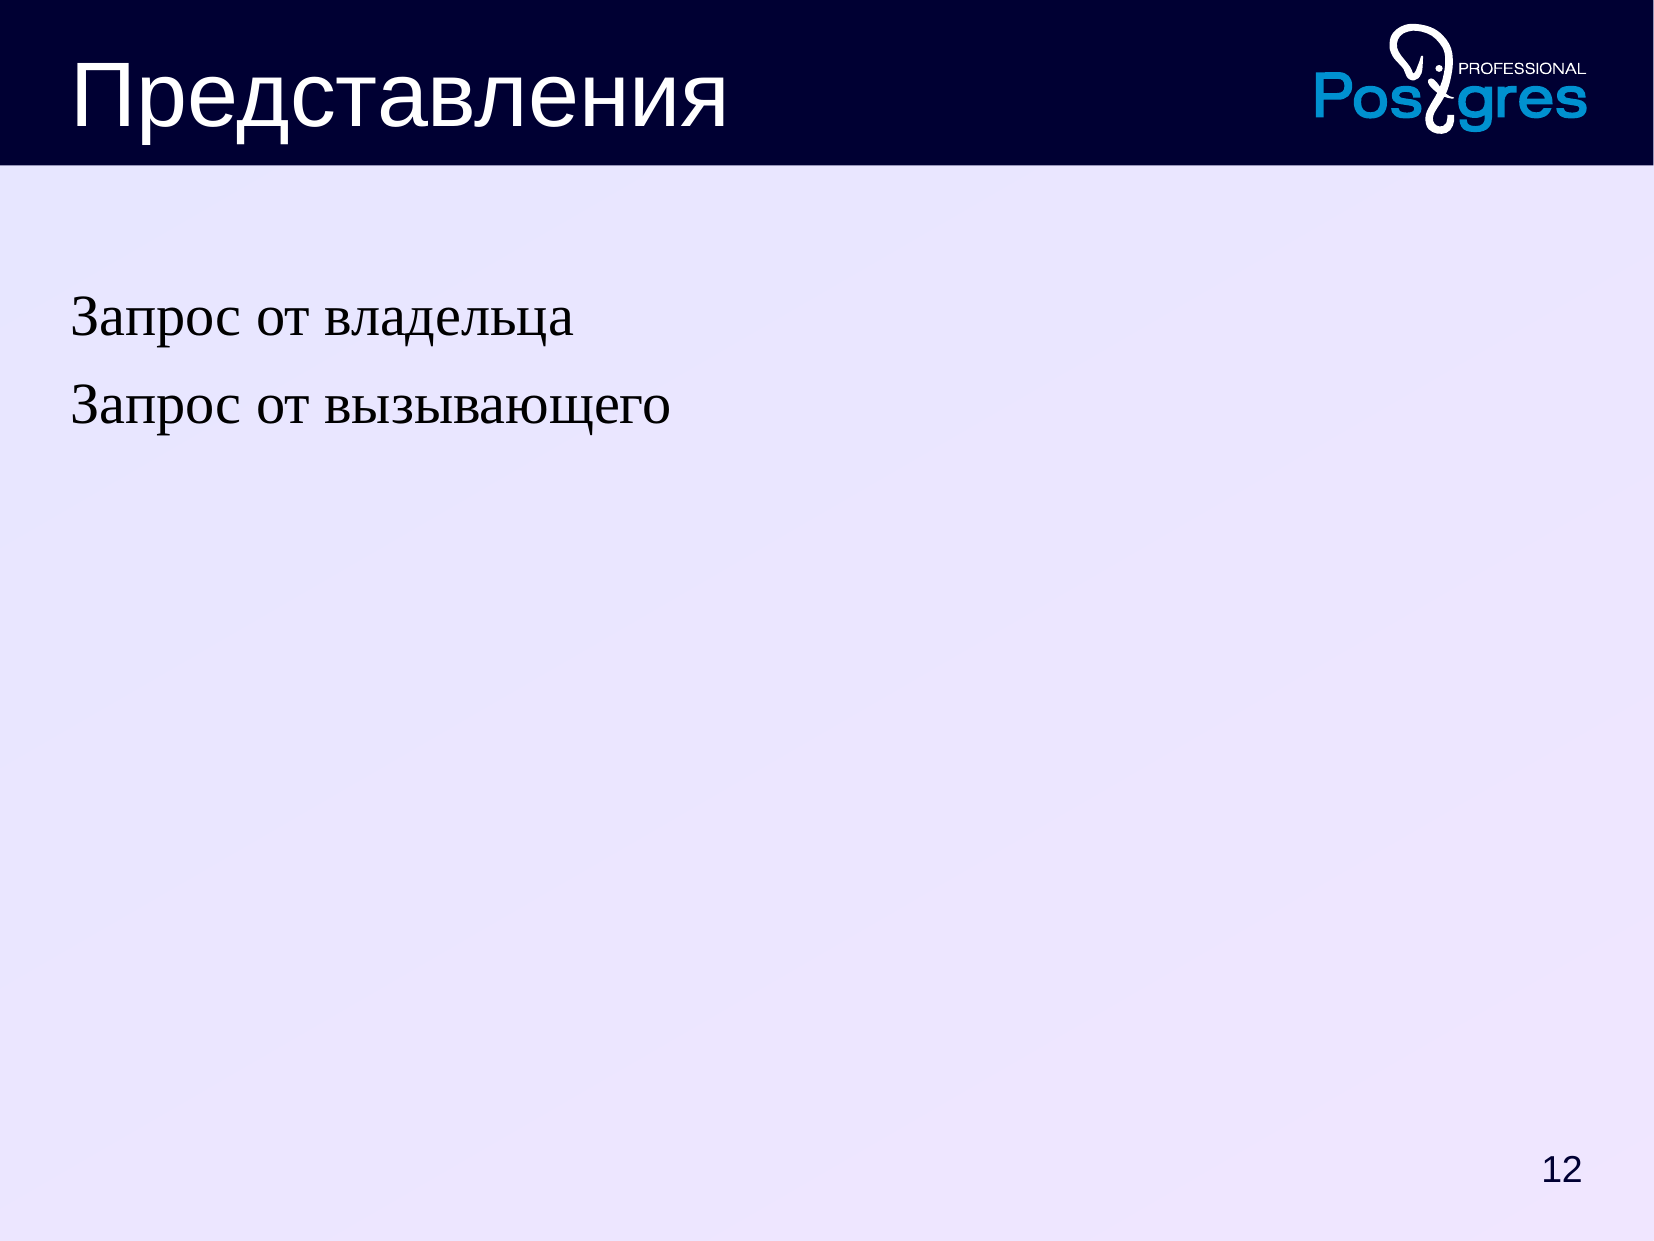

# Представления
Запрос от владельца
Запрос от вызывающего